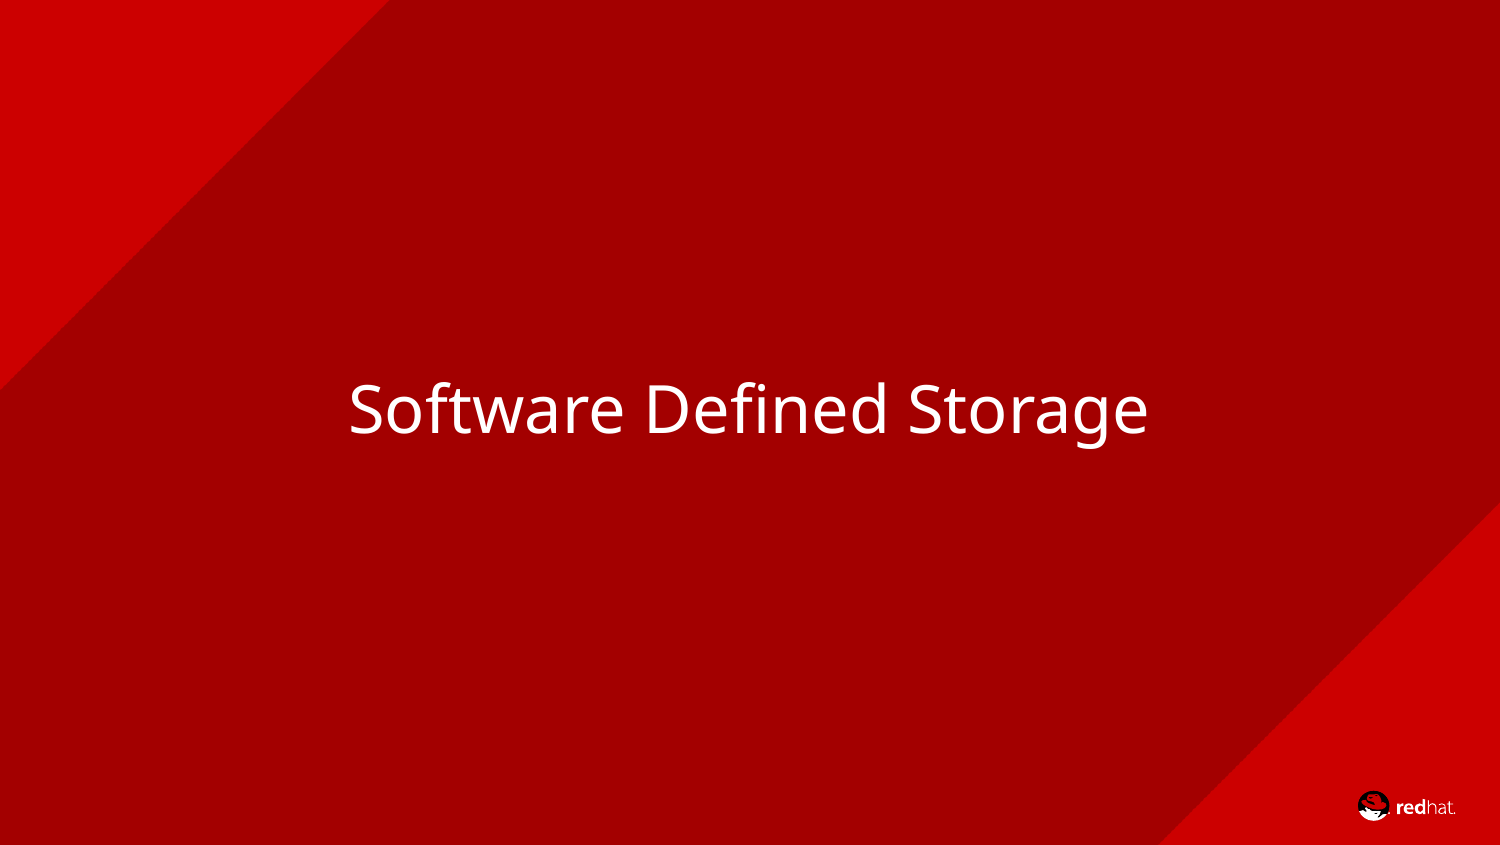

# Software Defined Storage
INSERT DESIGNATOR, IF NEEDED
3